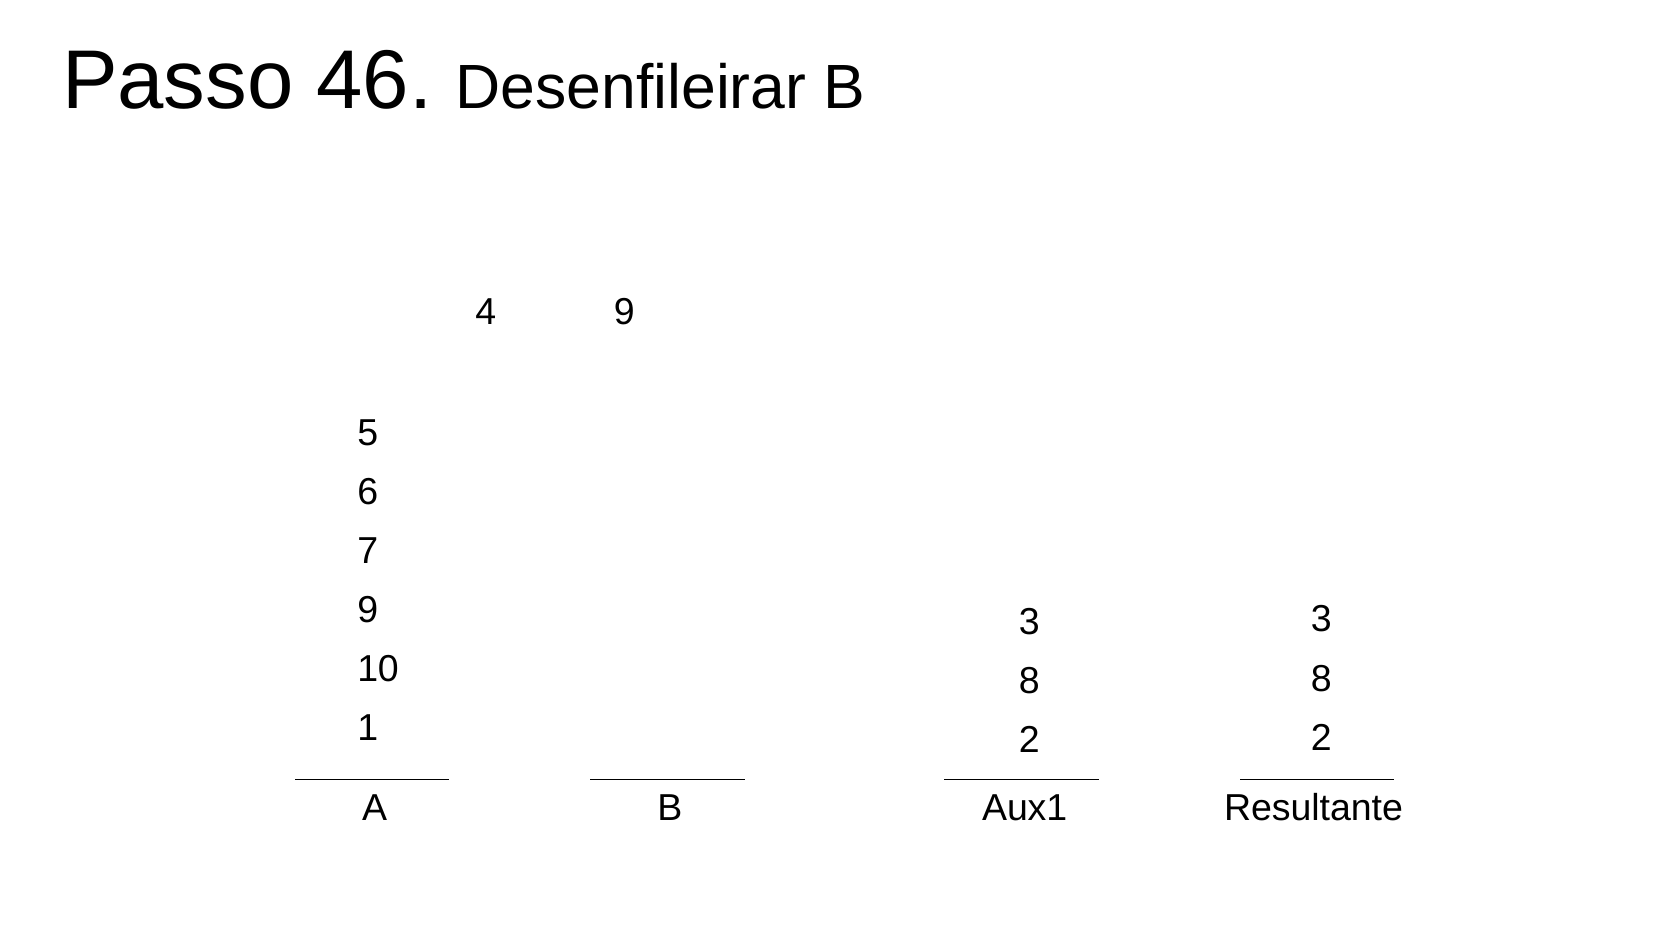

Passo 46. Desenfileirar B
4
9
5
6
7
9
3
3
10
8
8
1
2
2
A
B
Aux1
Resultante